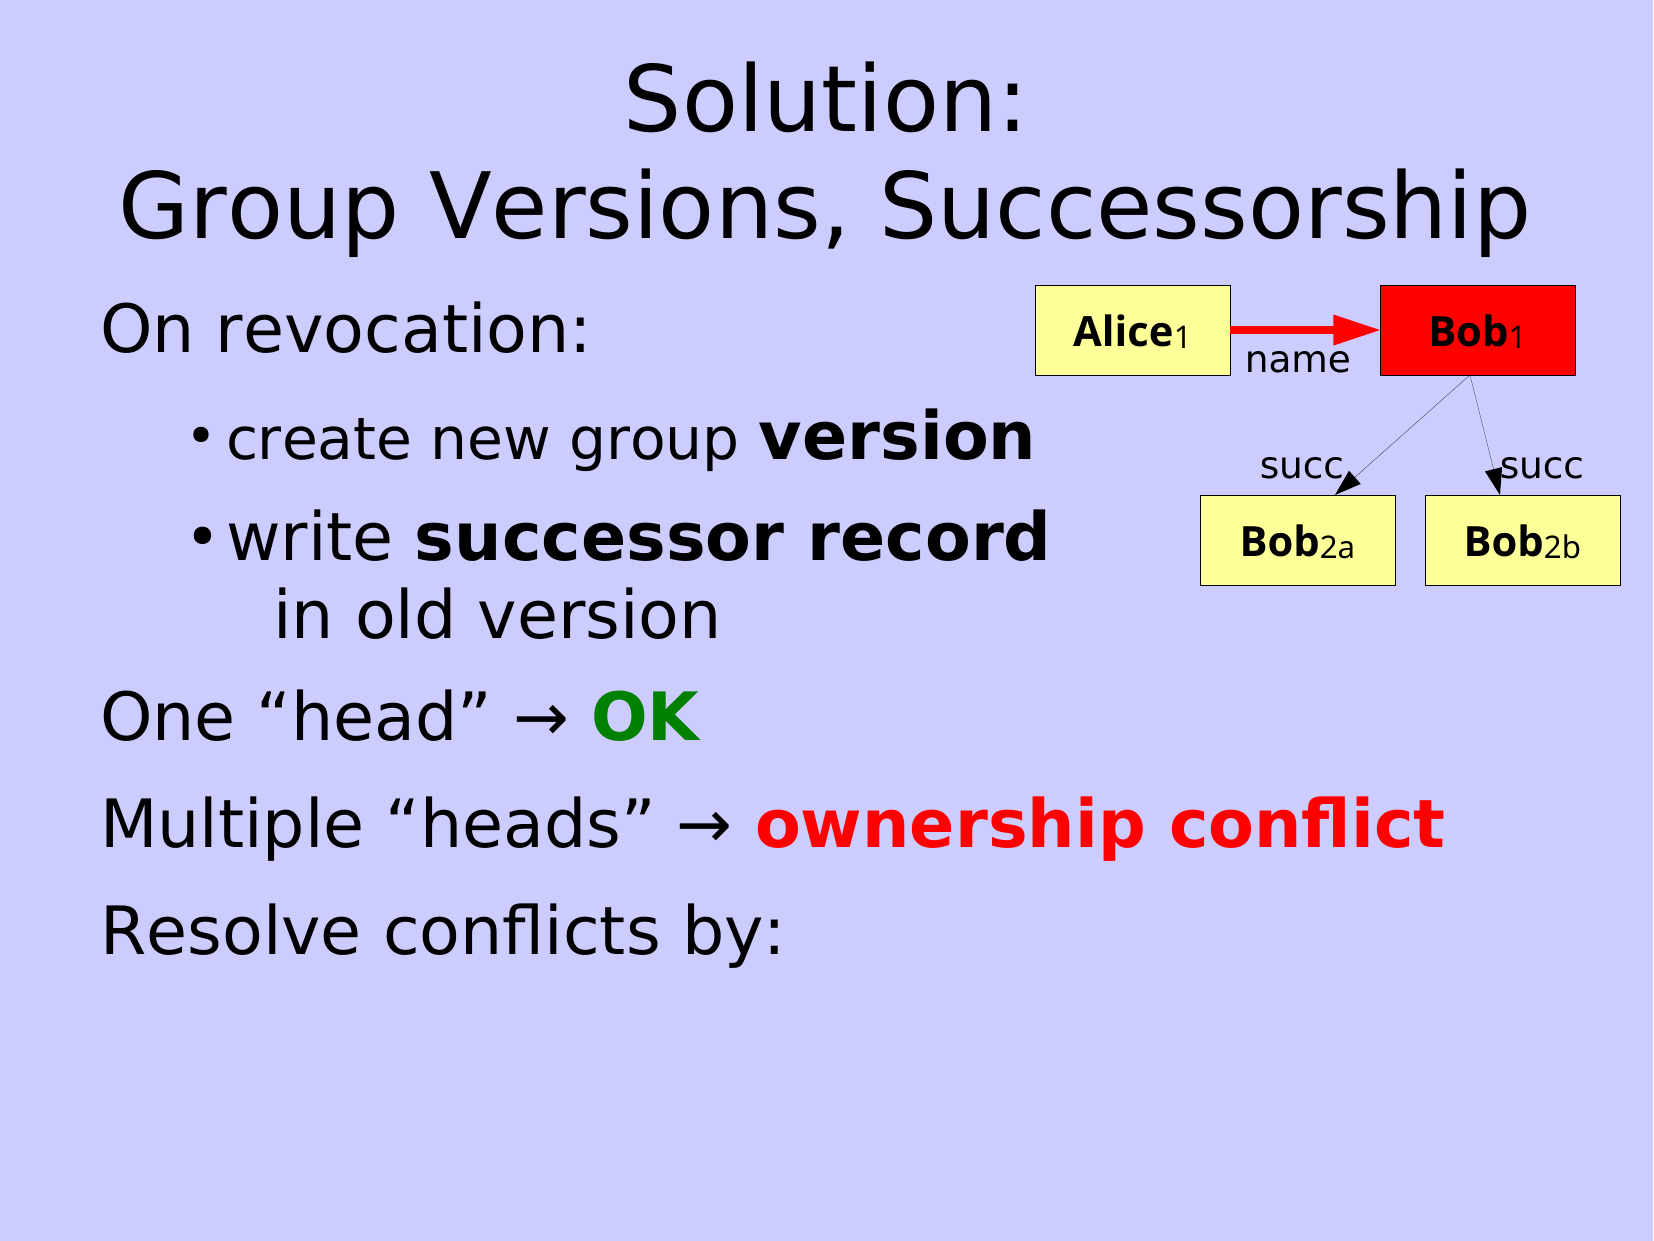

# Solution: Group Versions, Successorship
Alice1
Bob1
On revocation:
create new group version
write successor record
in old version
One “head” → OK
Multiple “heads” → ownership conflict
Resolve conflicts by:
name
succ
succ
Bob2a
Bob2b